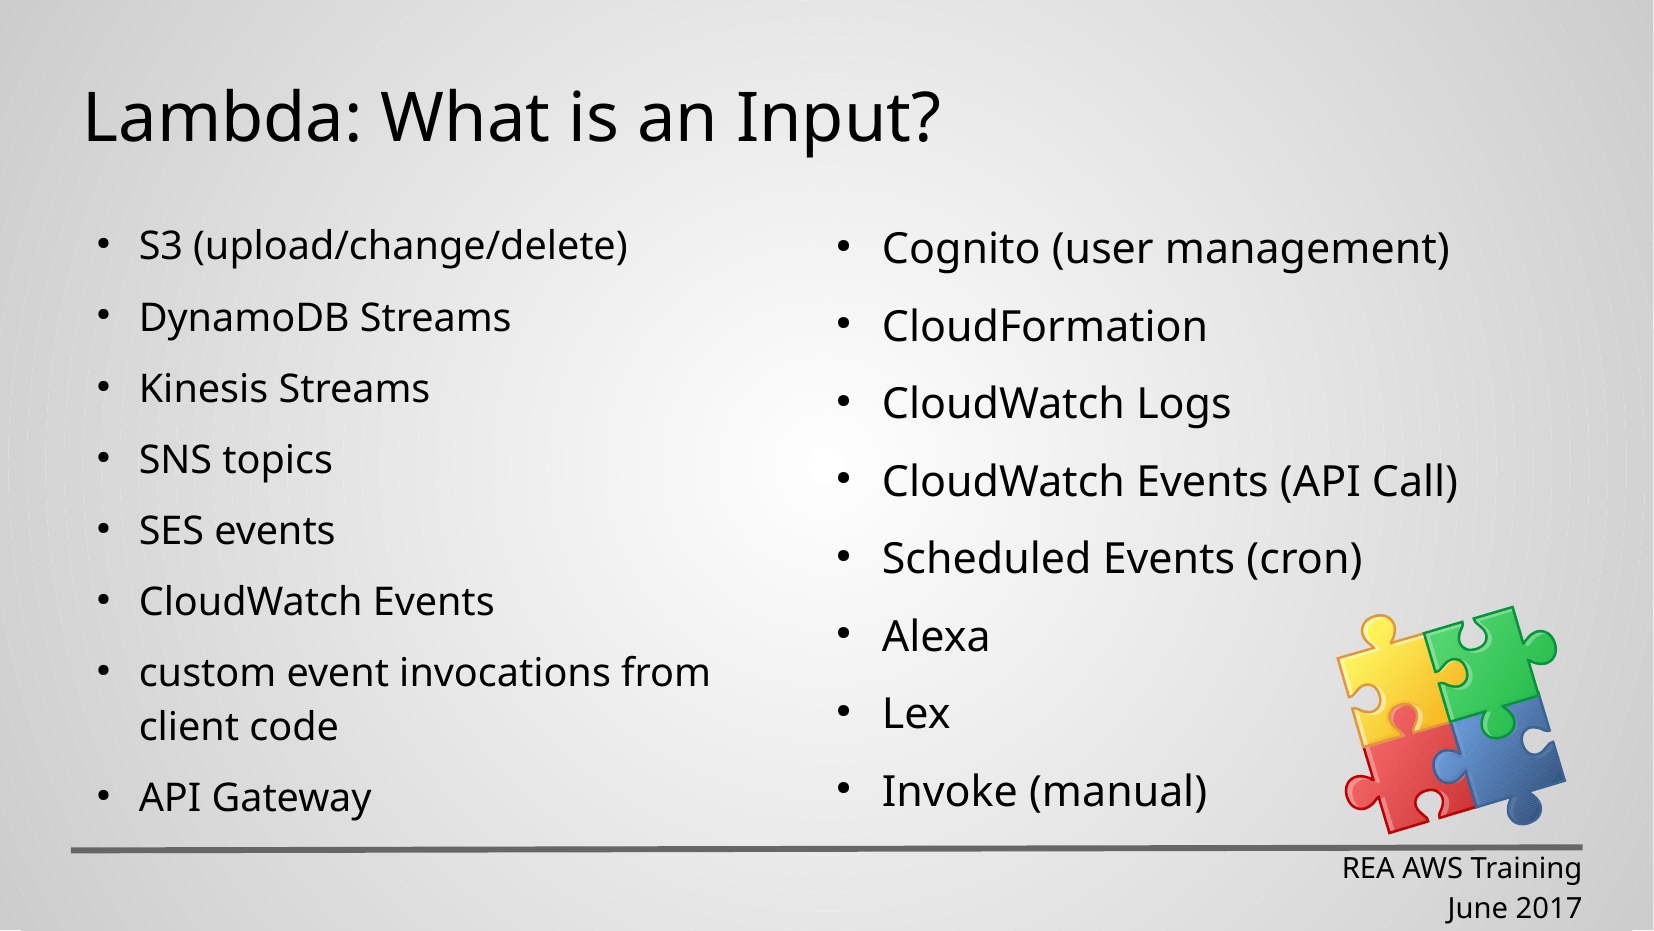

# Lambda: What is an Input?
S3 (upload/change/delete)
DynamoDB Streams
Kinesis Streams
SNS topics
SES events
CloudWatch Events
custom event invocations from client code
API Gateway
Cognito (user management)
CloudFormation
CloudWatch Logs
CloudWatch Events (API Call)
Scheduled Events (cron)
Alexa
Lex
Invoke (manual)